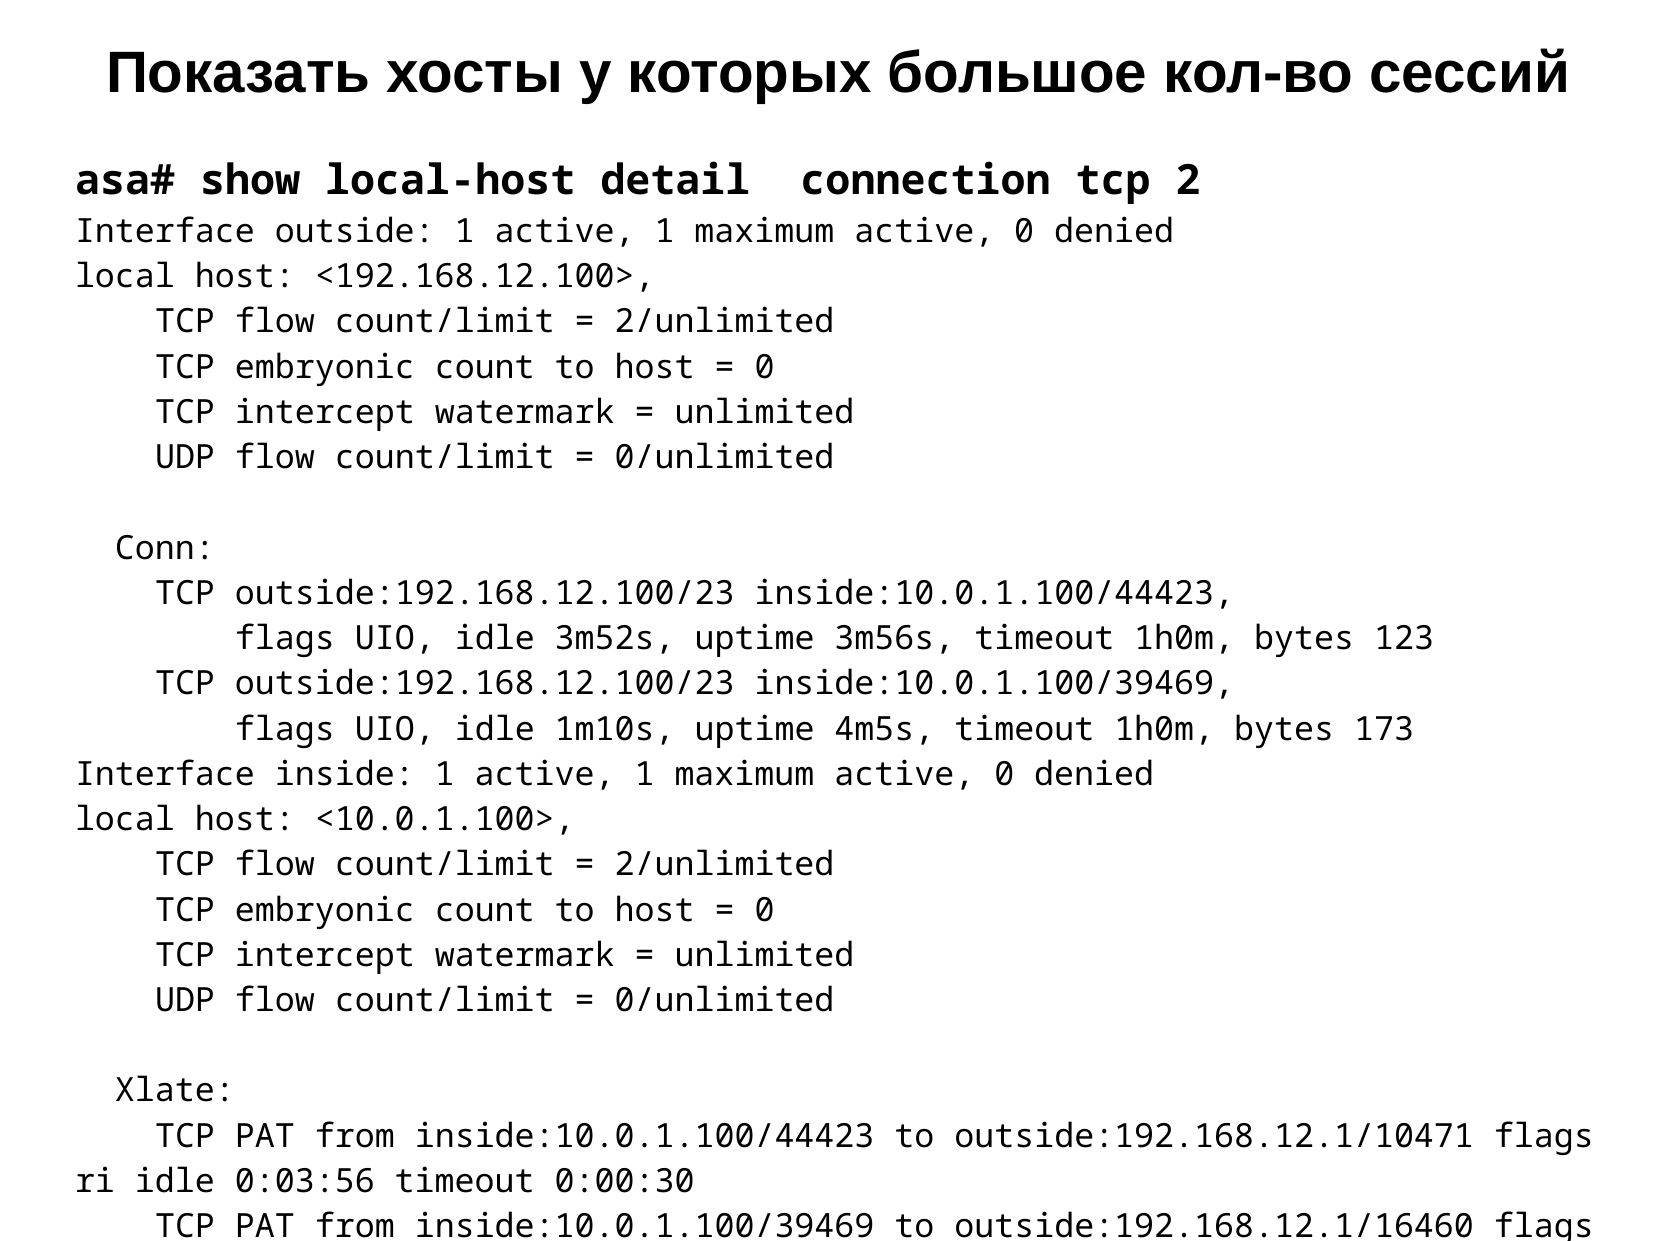

Показать хосты у которых большое кол-во сессий
# asa# show local-host detail connection tcp 2
Interface outside: 1 active, 1 maximum active, 0 denied
local host: <192.168.12.100>,
 TCP flow count/limit = 2/unlimited
 TCP embryonic count to host = 0
 TCP intercept watermark = unlimited
 UDP flow count/limit = 0/unlimited
 Conn:
 TCP outside:192.168.12.100/23 inside:10.0.1.100/44423,
 flags UIO, idle 3m52s, uptime 3m56s, timeout 1h0m, bytes 123
 TCP outside:192.168.12.100/23 inside:10.0.1.100/39469,
 flags UIO, idle 1m10s, uptime 4m5s, timeout 1h0m, bytes 173
Interface inside: 1 active, 1 maximum active, 0 denied
local host: <10.0.1.100>,
 TCP flow count/limit = 2/unlimited
 TCP embryonic count to host = 0
 TCP intercept watermark = unlimited
 UDP flow count/limit = 0/unlimited
 Xlate:
 TCP PAT from inside:10.0.1.100/44423 to outside:192.168.12.1/10471 flags ri idle 0:03:56 timeout 0:00:30
 TCP PAT from inside:10.0.1.100/39469 to outside:192.168.12.1/16460 flags ri idle 0:04:05 timeout 0:00:30
 Conn:
 TCP outside:192.168.12.100/23 inside:10.0.1.100/44423,
 flags UIO, idle 3m52s, uptime 3m56s, timeout 1h0m, bytes 123
 TCP outside:192.168.12.100/23 inside:10.0.1.100/39469,
 flags UIO, idle 1m10s, uptime 4m5s, timeout 1h0m, bytes 173